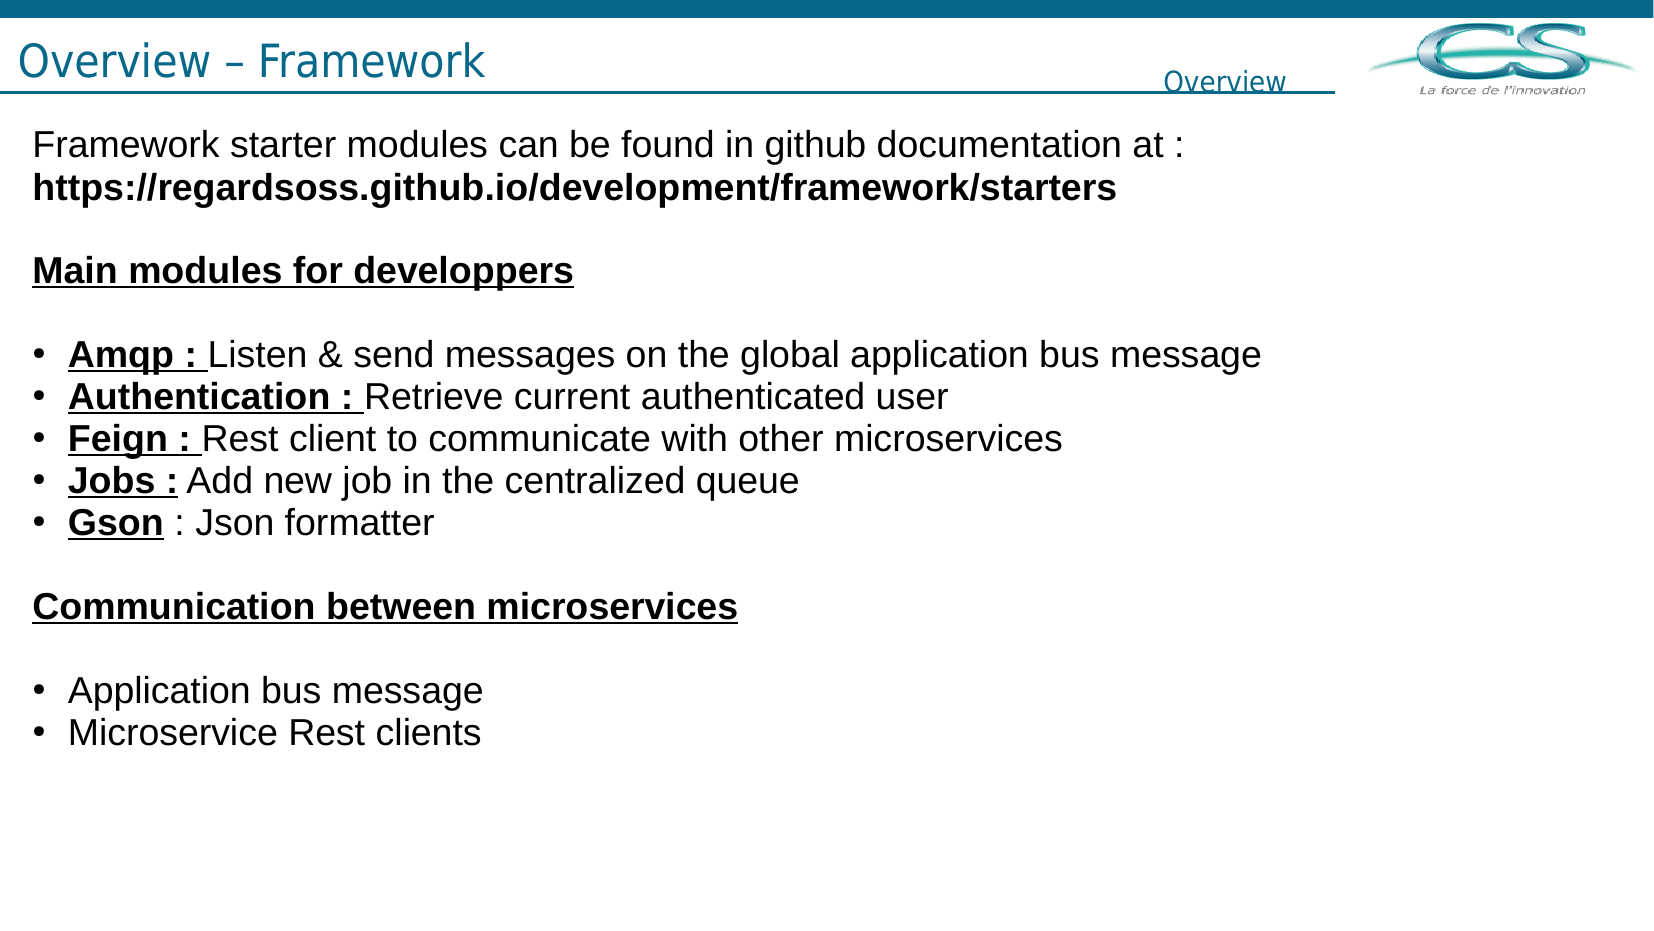

Overview – Framework
Overview
Framework starter modules can be found in github documentation at :
https://regardsoss.github.io/development/framework/starters
Main modules for developpers
Amqp : Listen & send messages on the global application bus message
Authentication : Retrieve current authenticated user
Feign : Rest client to communicate with other microservices
Jobs : Add new job in the centralized queue
Gson : Json formatter
Communication between microservices
Application bus message
Microservice Rest clients
#